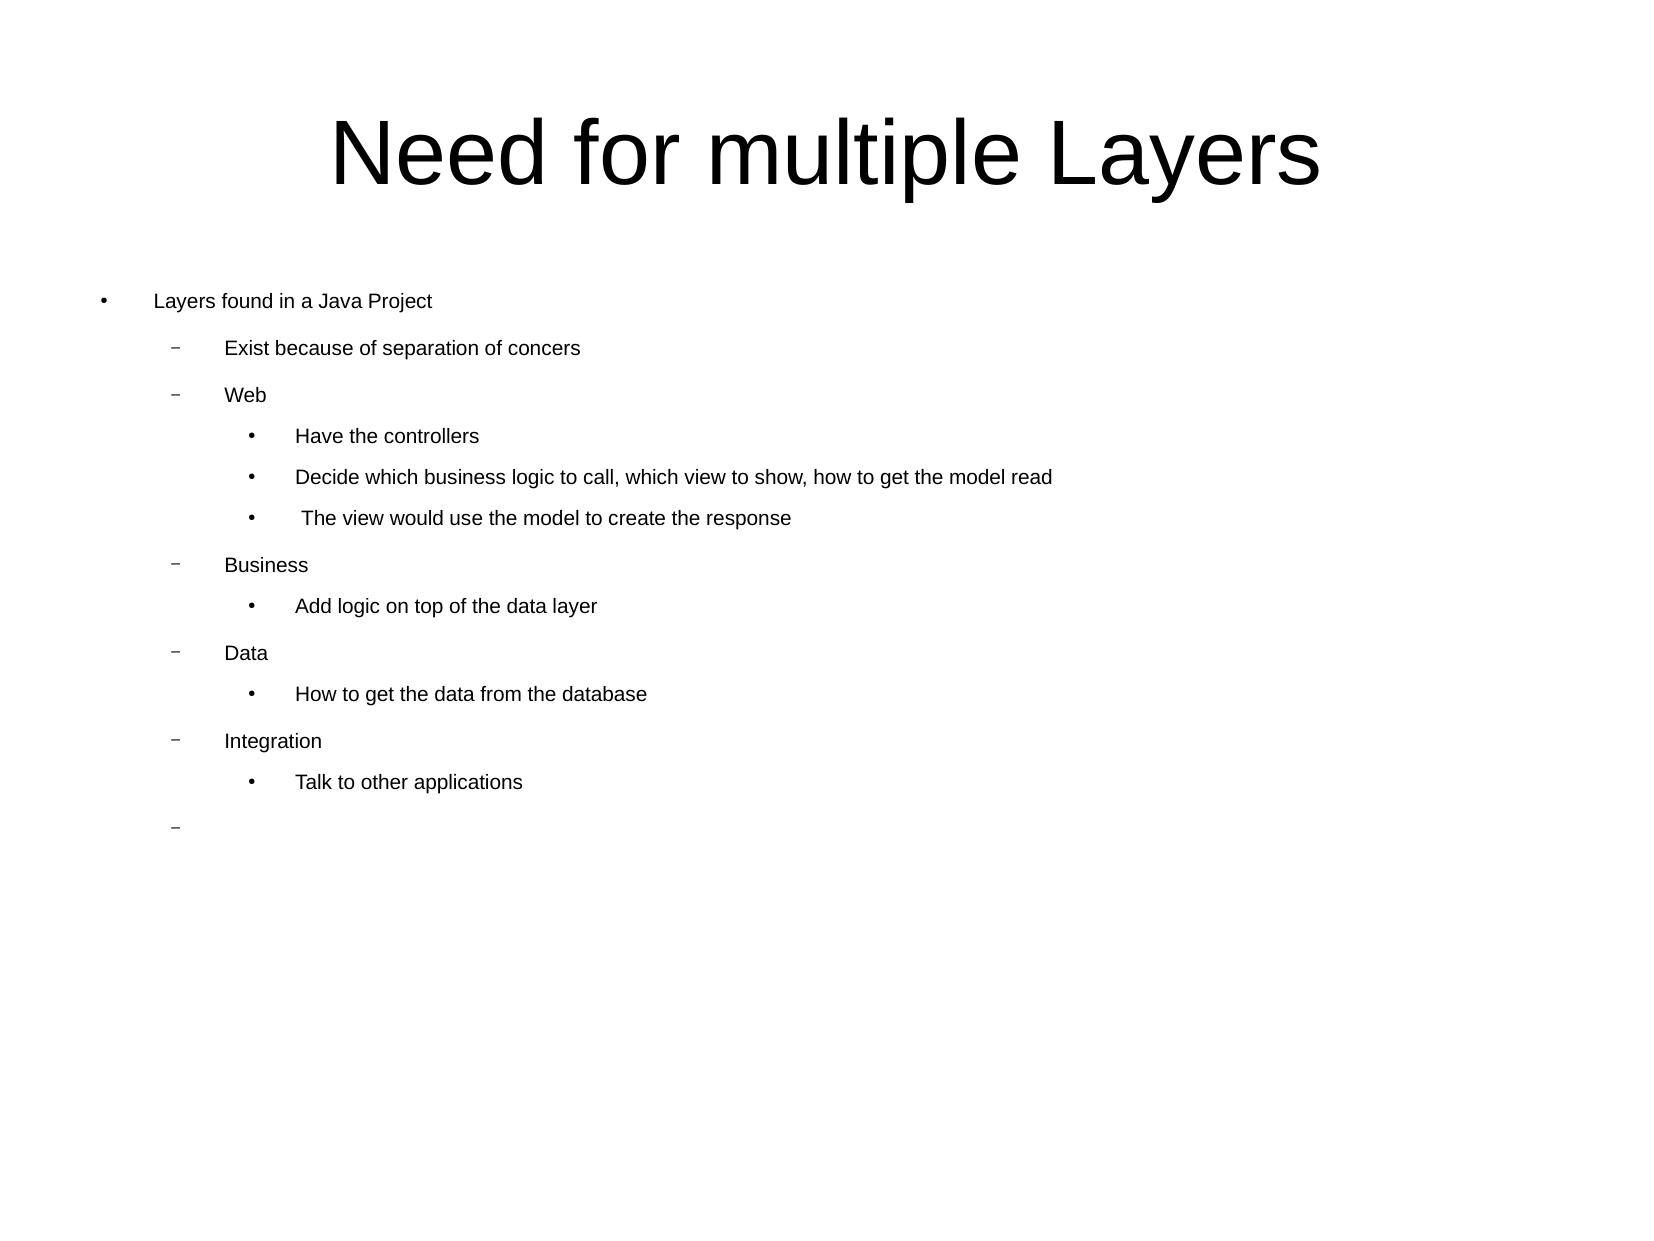

# Need for multiple Layers
Layers found in a Java Project
Exist because of separation of concers
Web
Have the controllers
Decide which business logic to call, which view to show, how to get the model read
 The view would use the model to create the response
Business
Add logic on top of the data layer
Data
How to get the data from the database
Integration
Talk to other applications